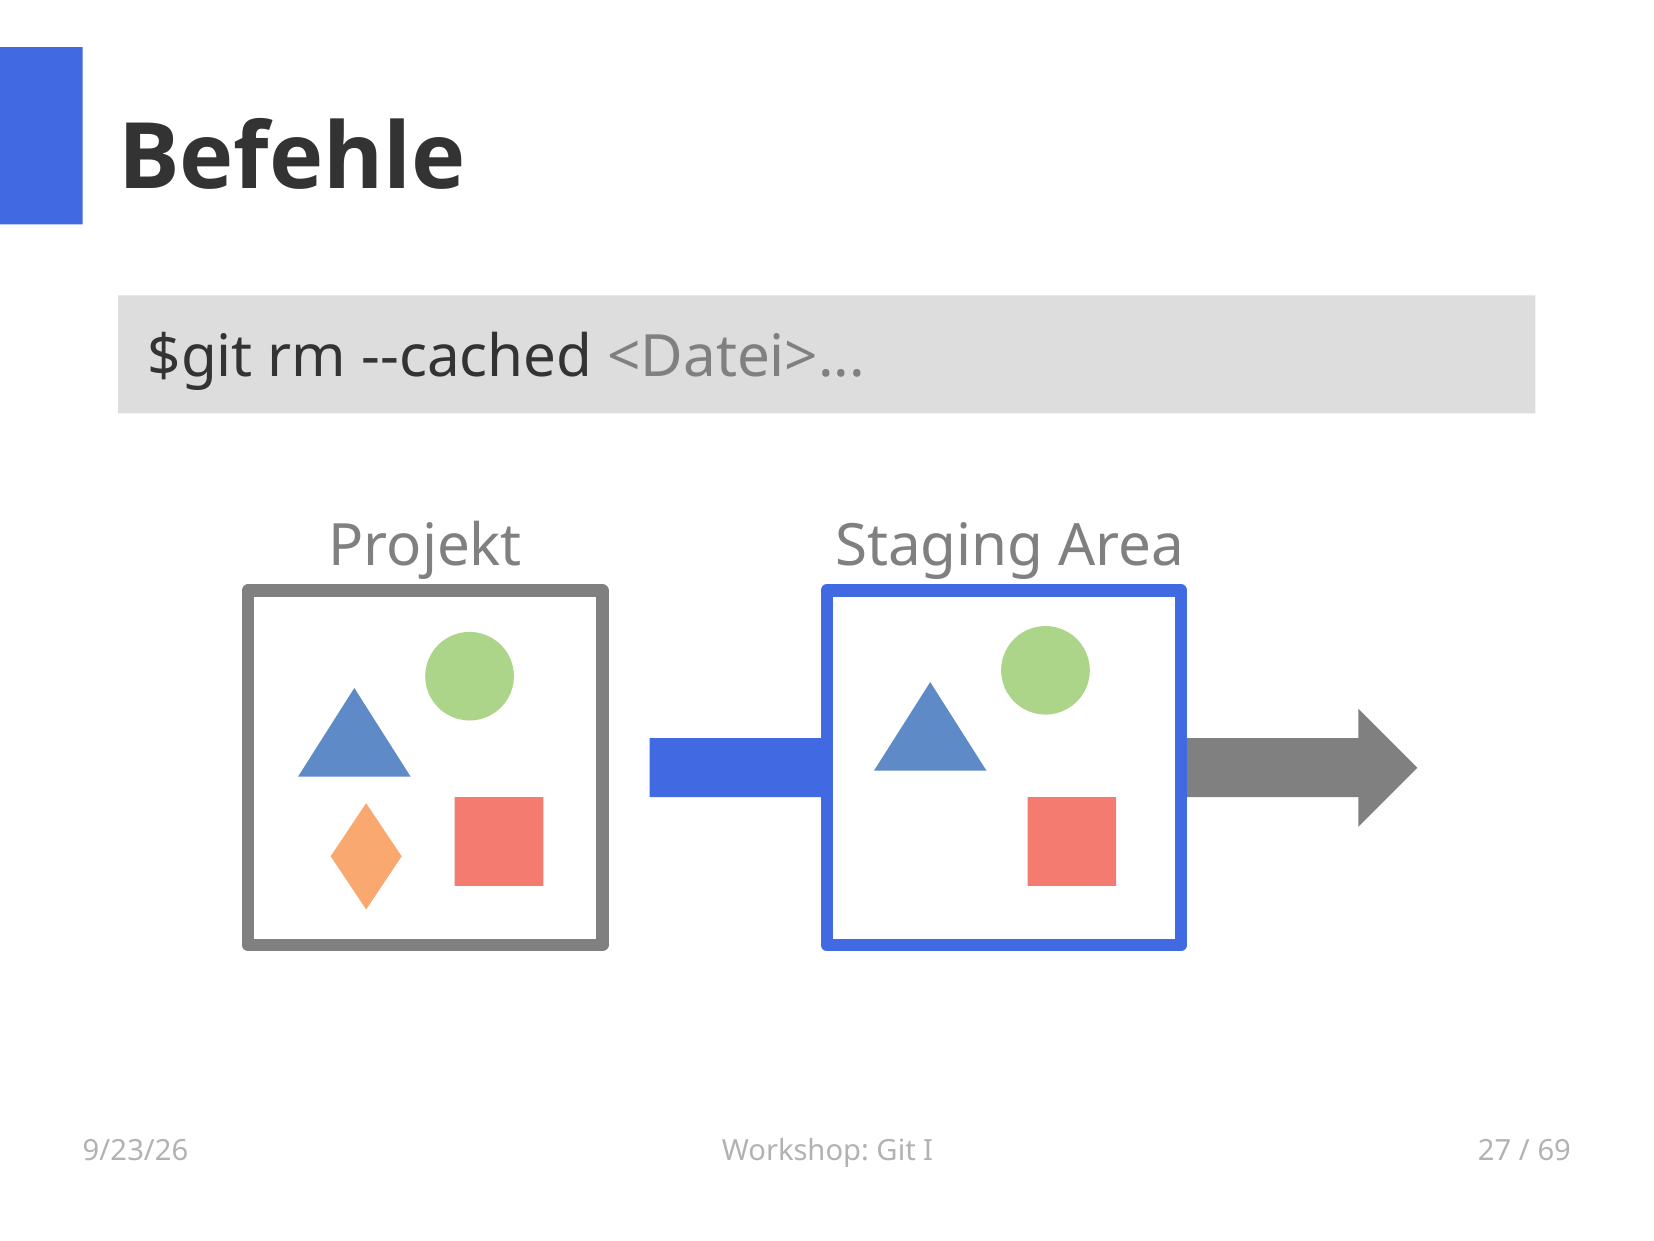

# Befehle
$git rm --cached <Datei>...
Projekt
Staging Area